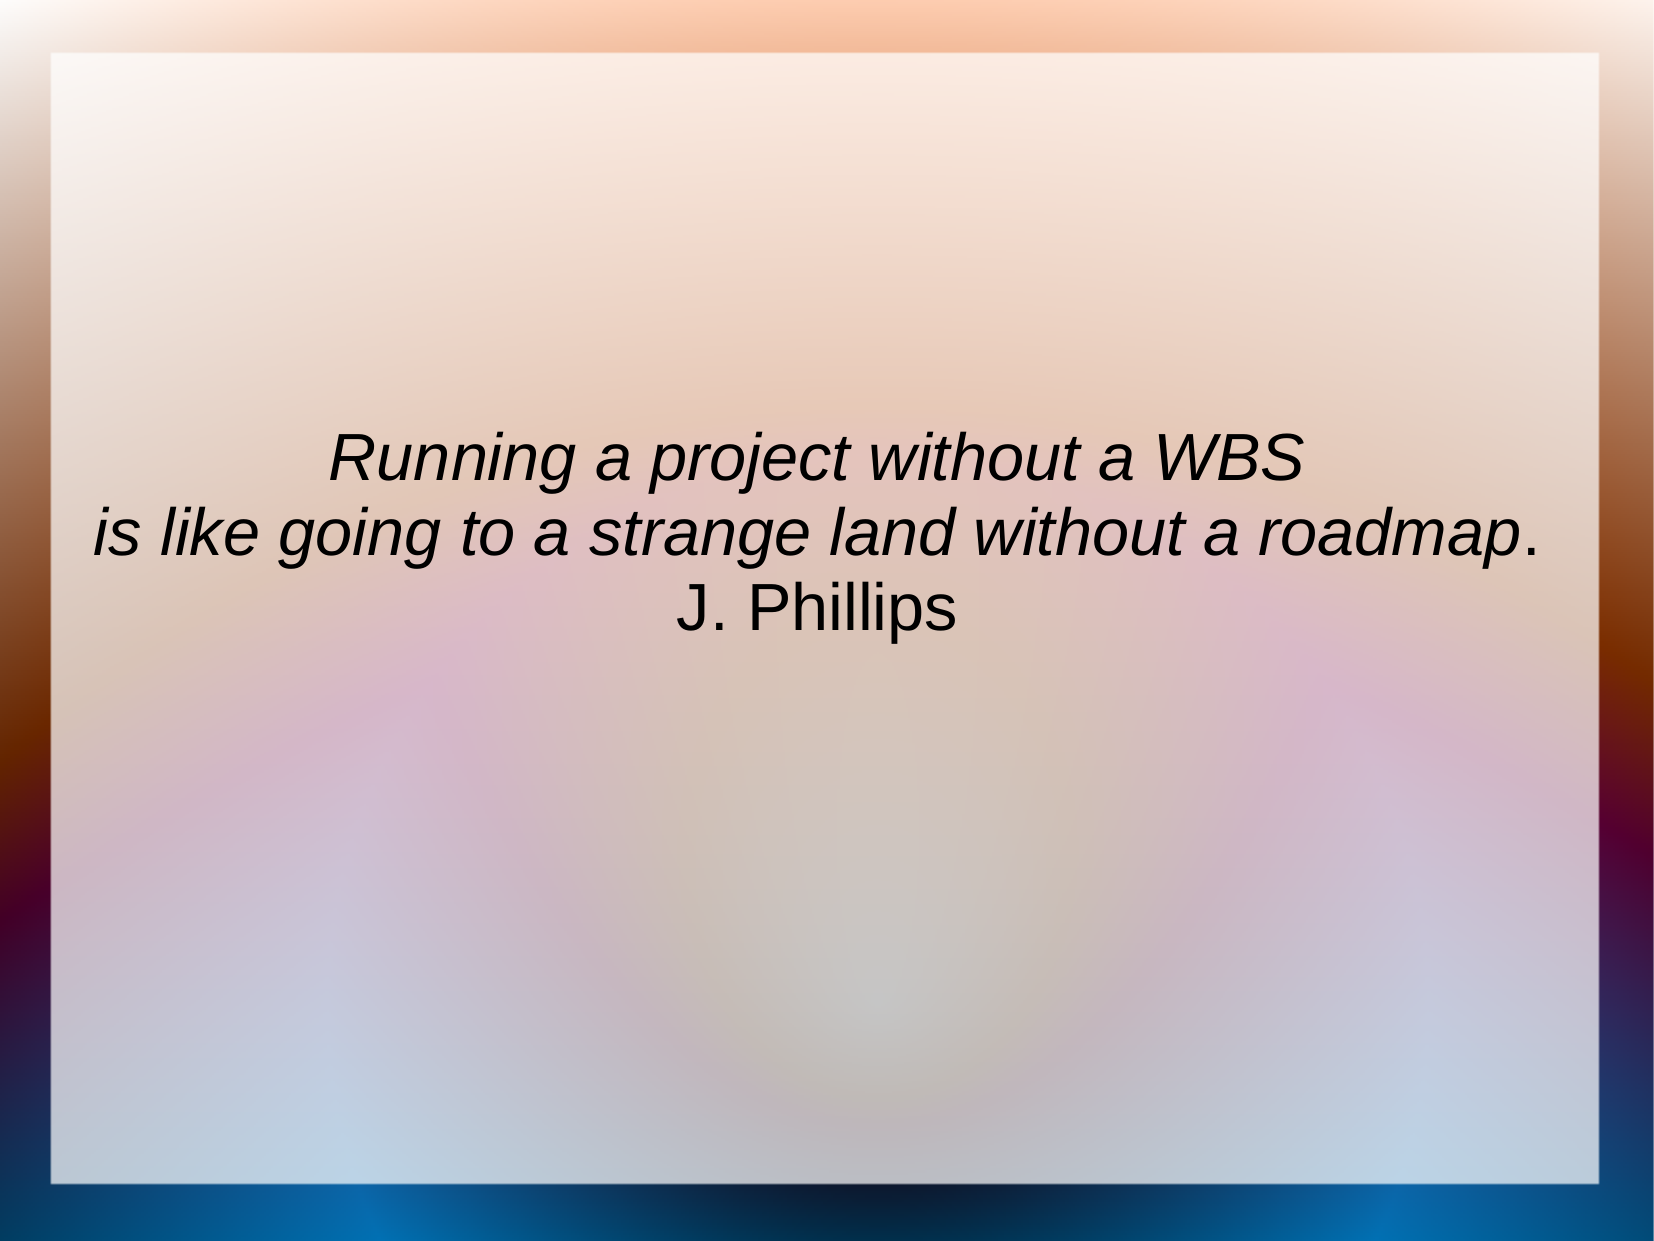

# Running a project without a WBS
is like going to a strange land without a roadmap.
J. Phillips